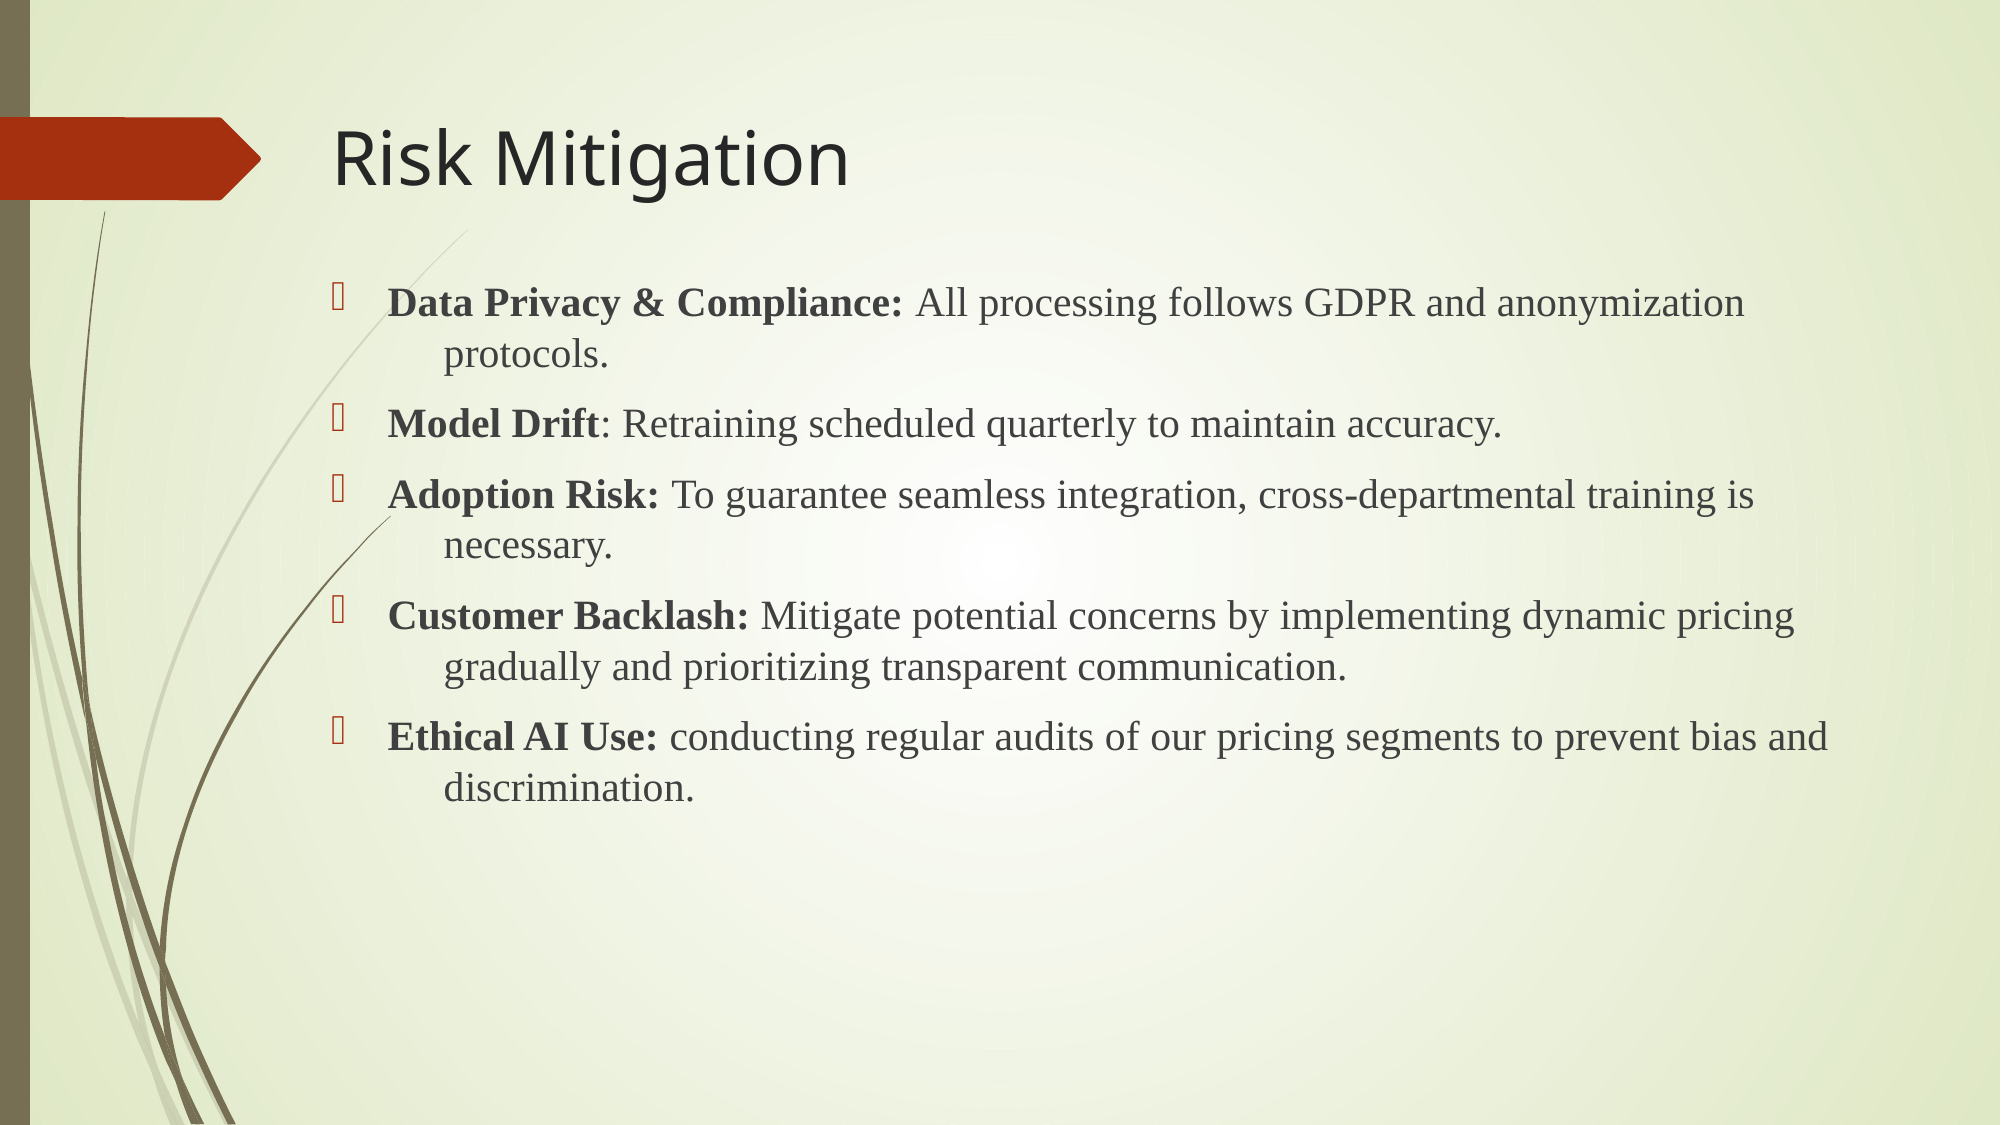

# Risk Mitigation
Data Privacy & Compliance: All processing follows GDPR and anonymization protocols.
Model Drift: Retraining scheduled quarterly to maintain accuracy.
Adoption Risk: To guarantee seamless integration, cross-departmental training is necessary.
Customer Backlash: Mitigate potential concerns by implementing dynamic pricing gradually and prioritizing transparent communication.
Ethical AI Use: conducting regular audits of our pricing segments to prevent bias and discrimination.